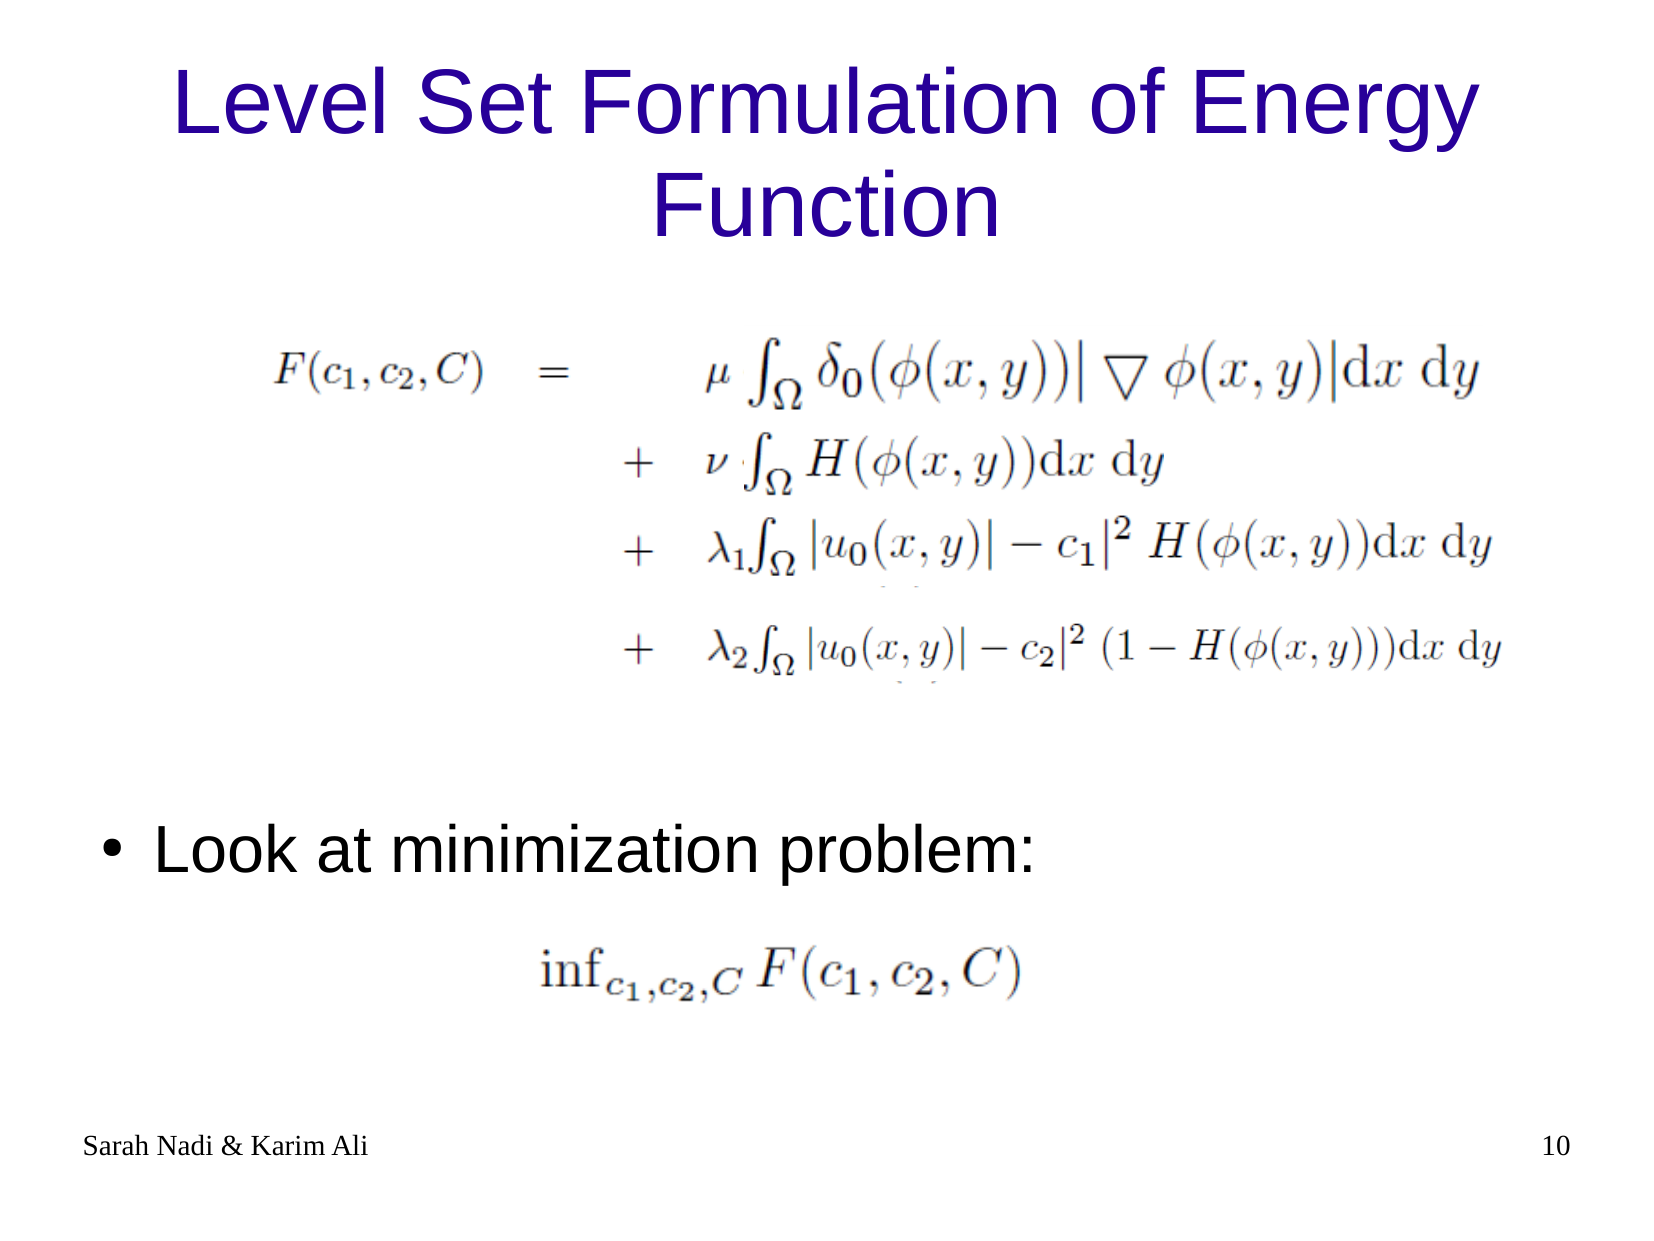

# Level Set Formulation of Energy Function
Look at minimization problem:
Sarah Nadi & Karim Ali
10